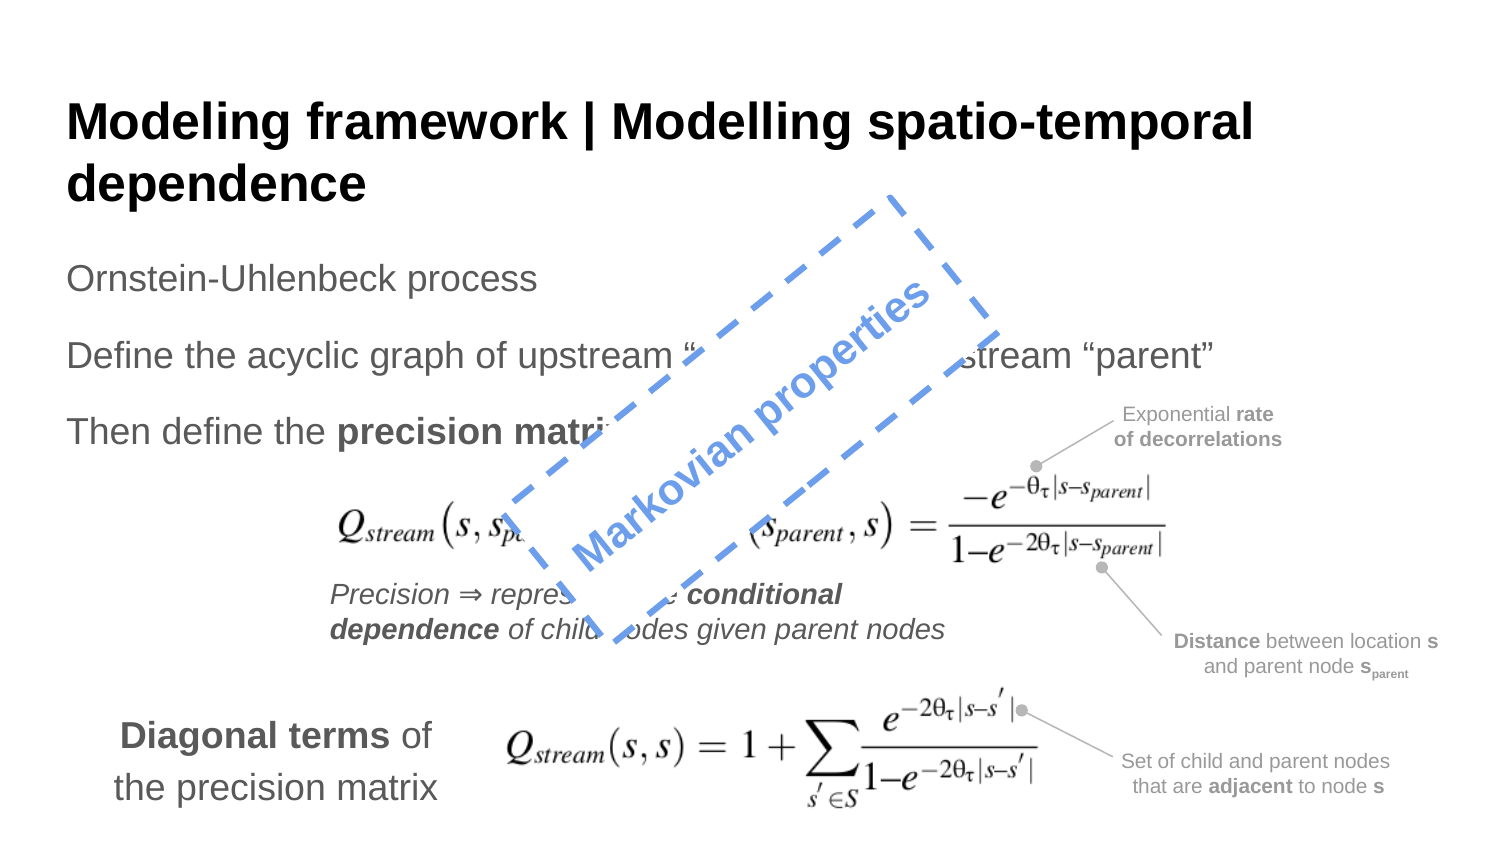

# Modeling framework | Modelling spatio-temporal dependence
Ornstein-Uhlenbeck process
Define the acyclic graph of upstream “child” and downstream “parent”
Then define the precision matrix:
Markovian properties
Exponential rate
of decorrelations
Precision ⇒ represents the conditional dependence of child nodes given parent nodes
Distance between location s and parent node sparent
Diagonal terms of the precision matrix
Set of child and parent nodes
that are adjacent to node s